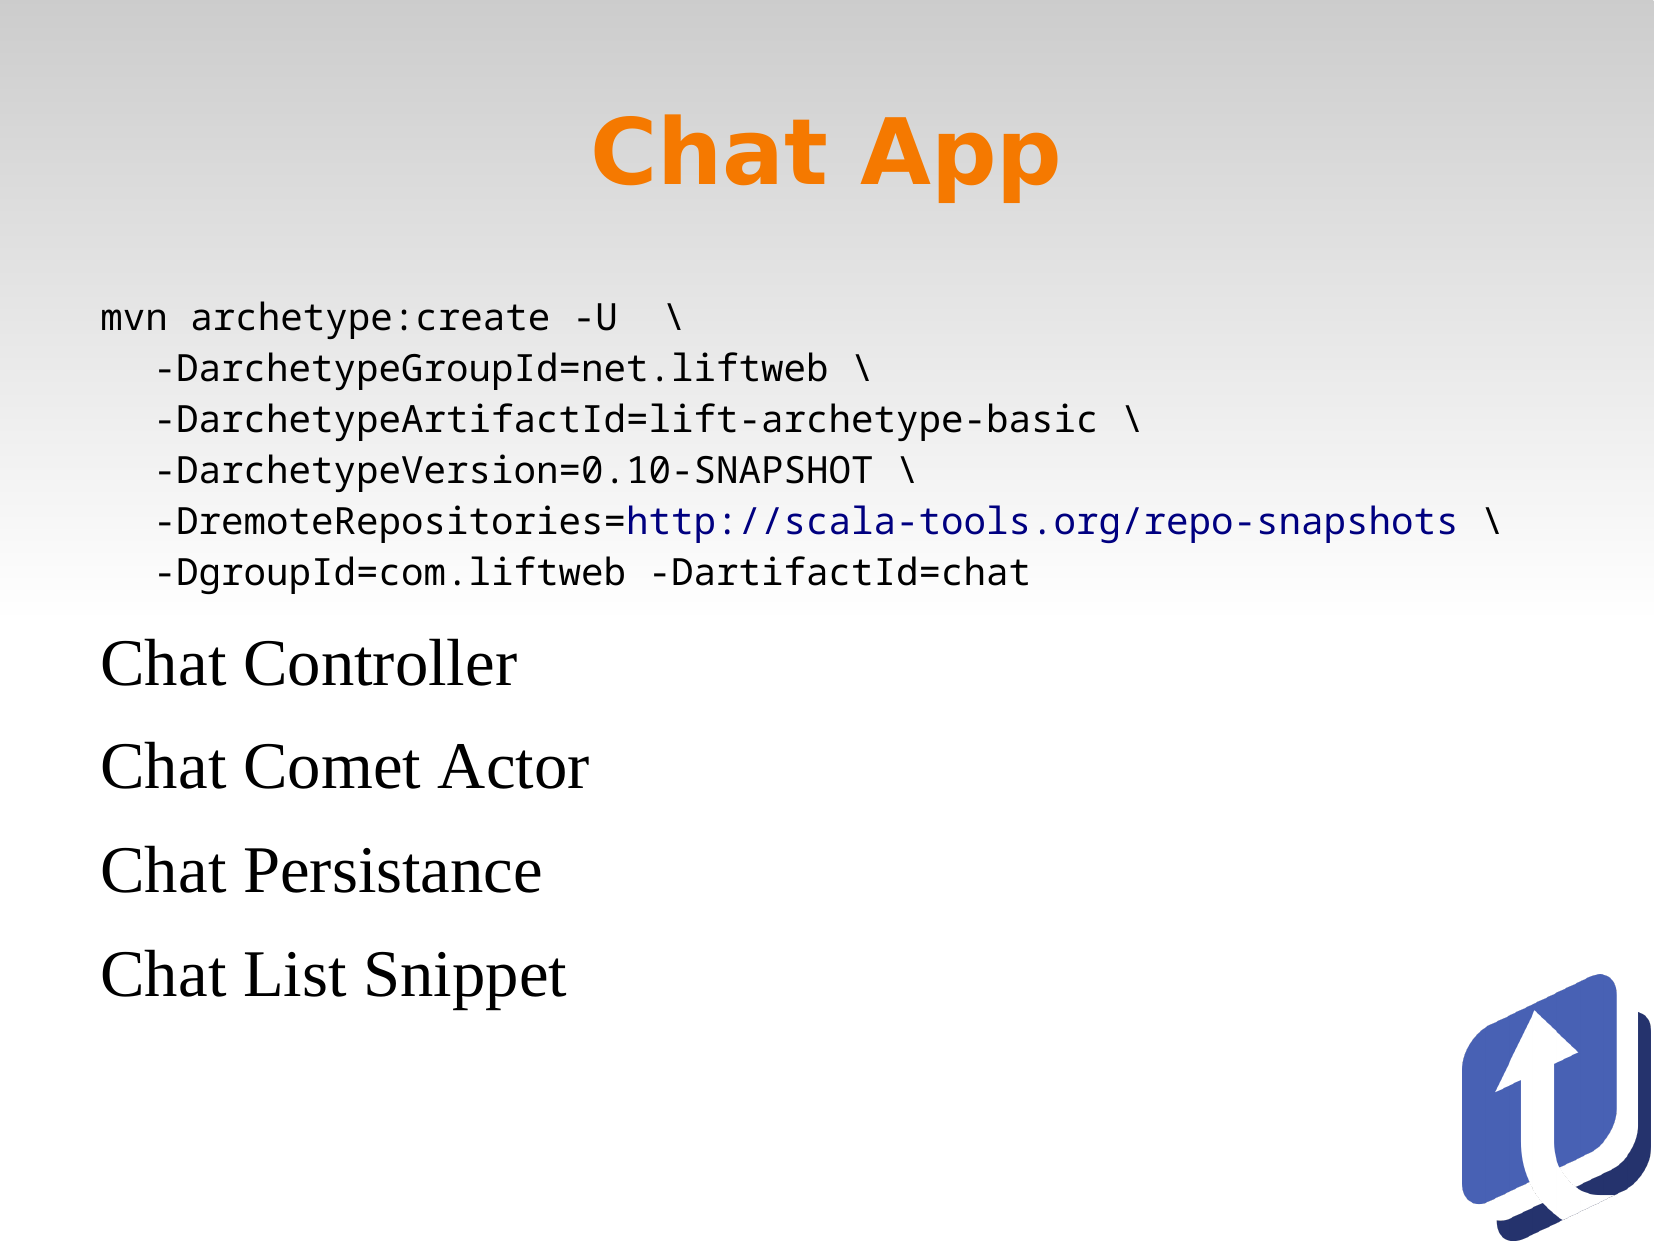

# Chat App
mvn archetype:create -U \
-DarchetypeGroupId=net.liftweb \
-DarchetypeArtifactId=lift-archetype-basic \
-DarchetypeVersion=0.10-SNAPSHOT \
-DremoteRepositories=http://scala-tools.org/repo-snapshots \
-DgroupId=com.liftweb -DartifactId=chat
Chat Controller
Chat Comet Actor
Chat Persistance
Chat List Snippet